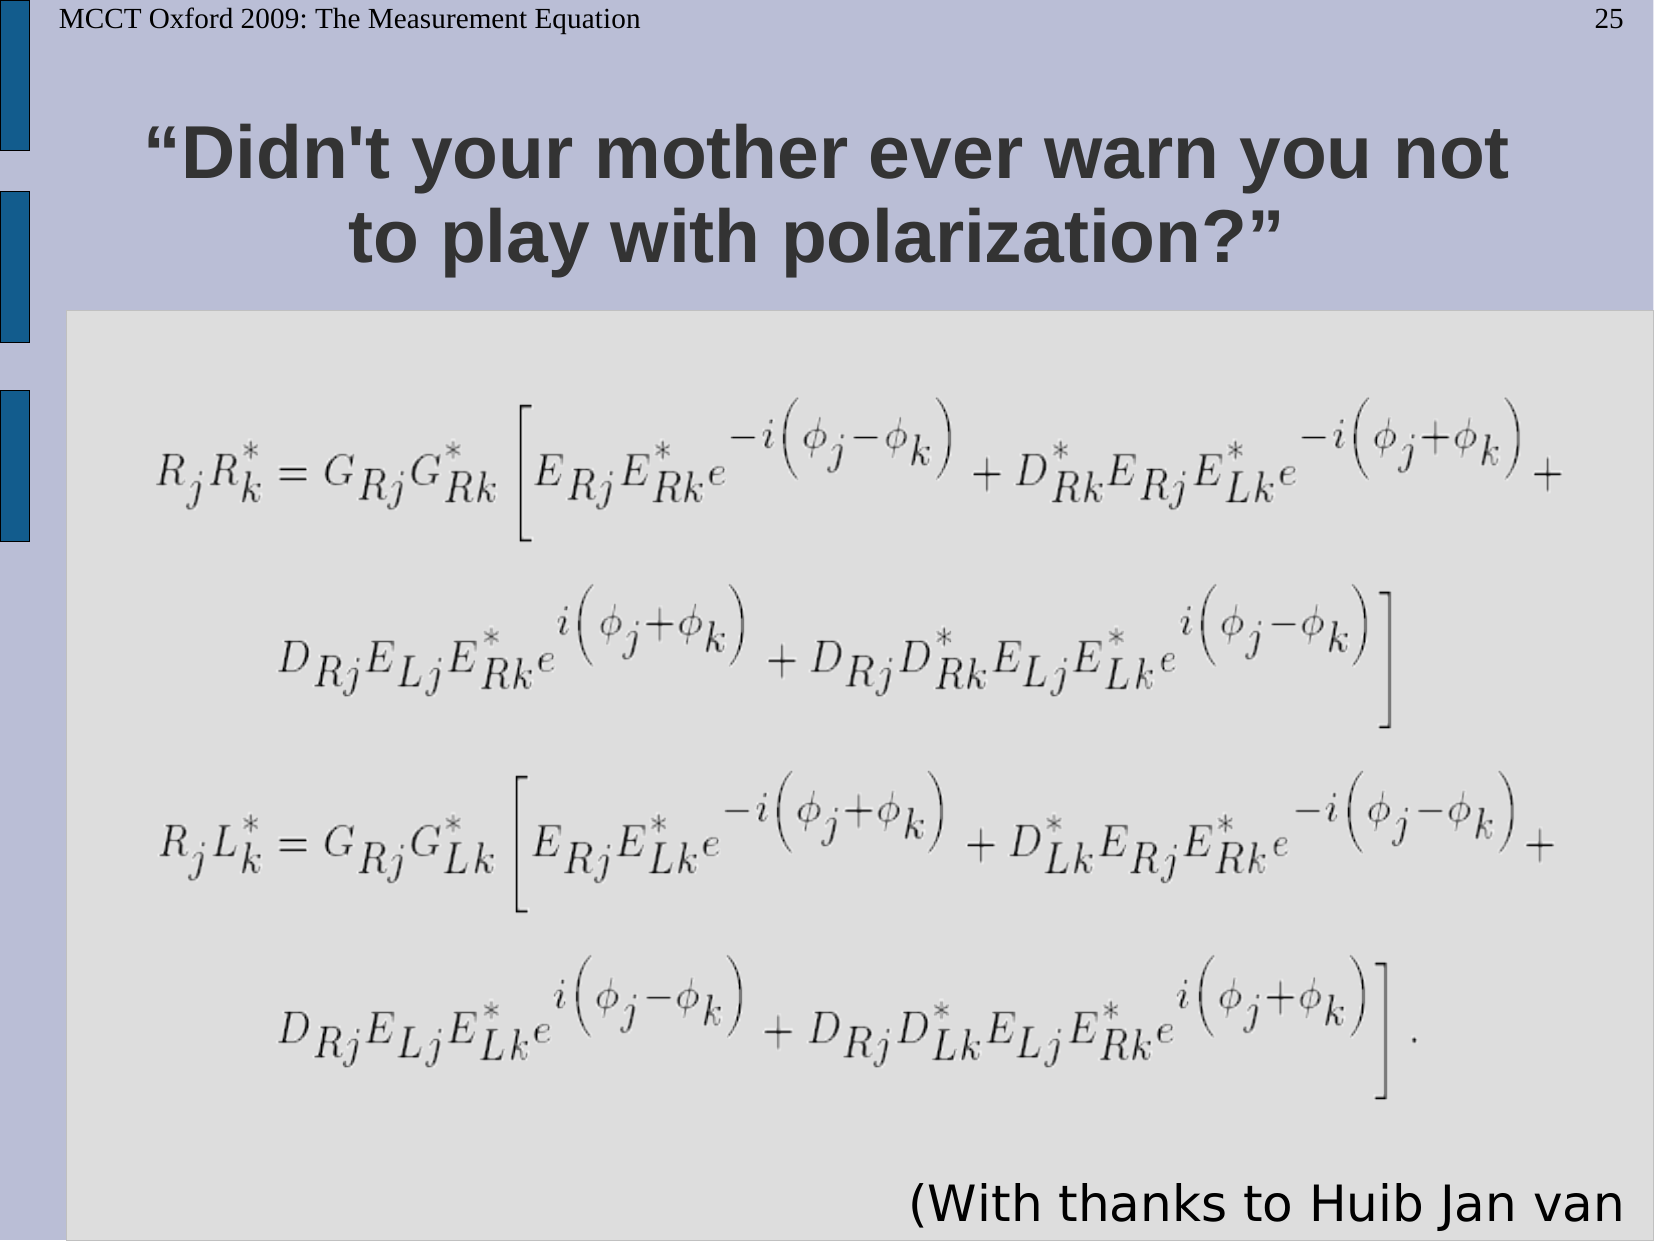

MCCT Oxford 2009: The Measurement Equation
25
# “Didn't your mother ever warn you not to play with polarization?”
(With thanks to Huib Jan van Langevelde)